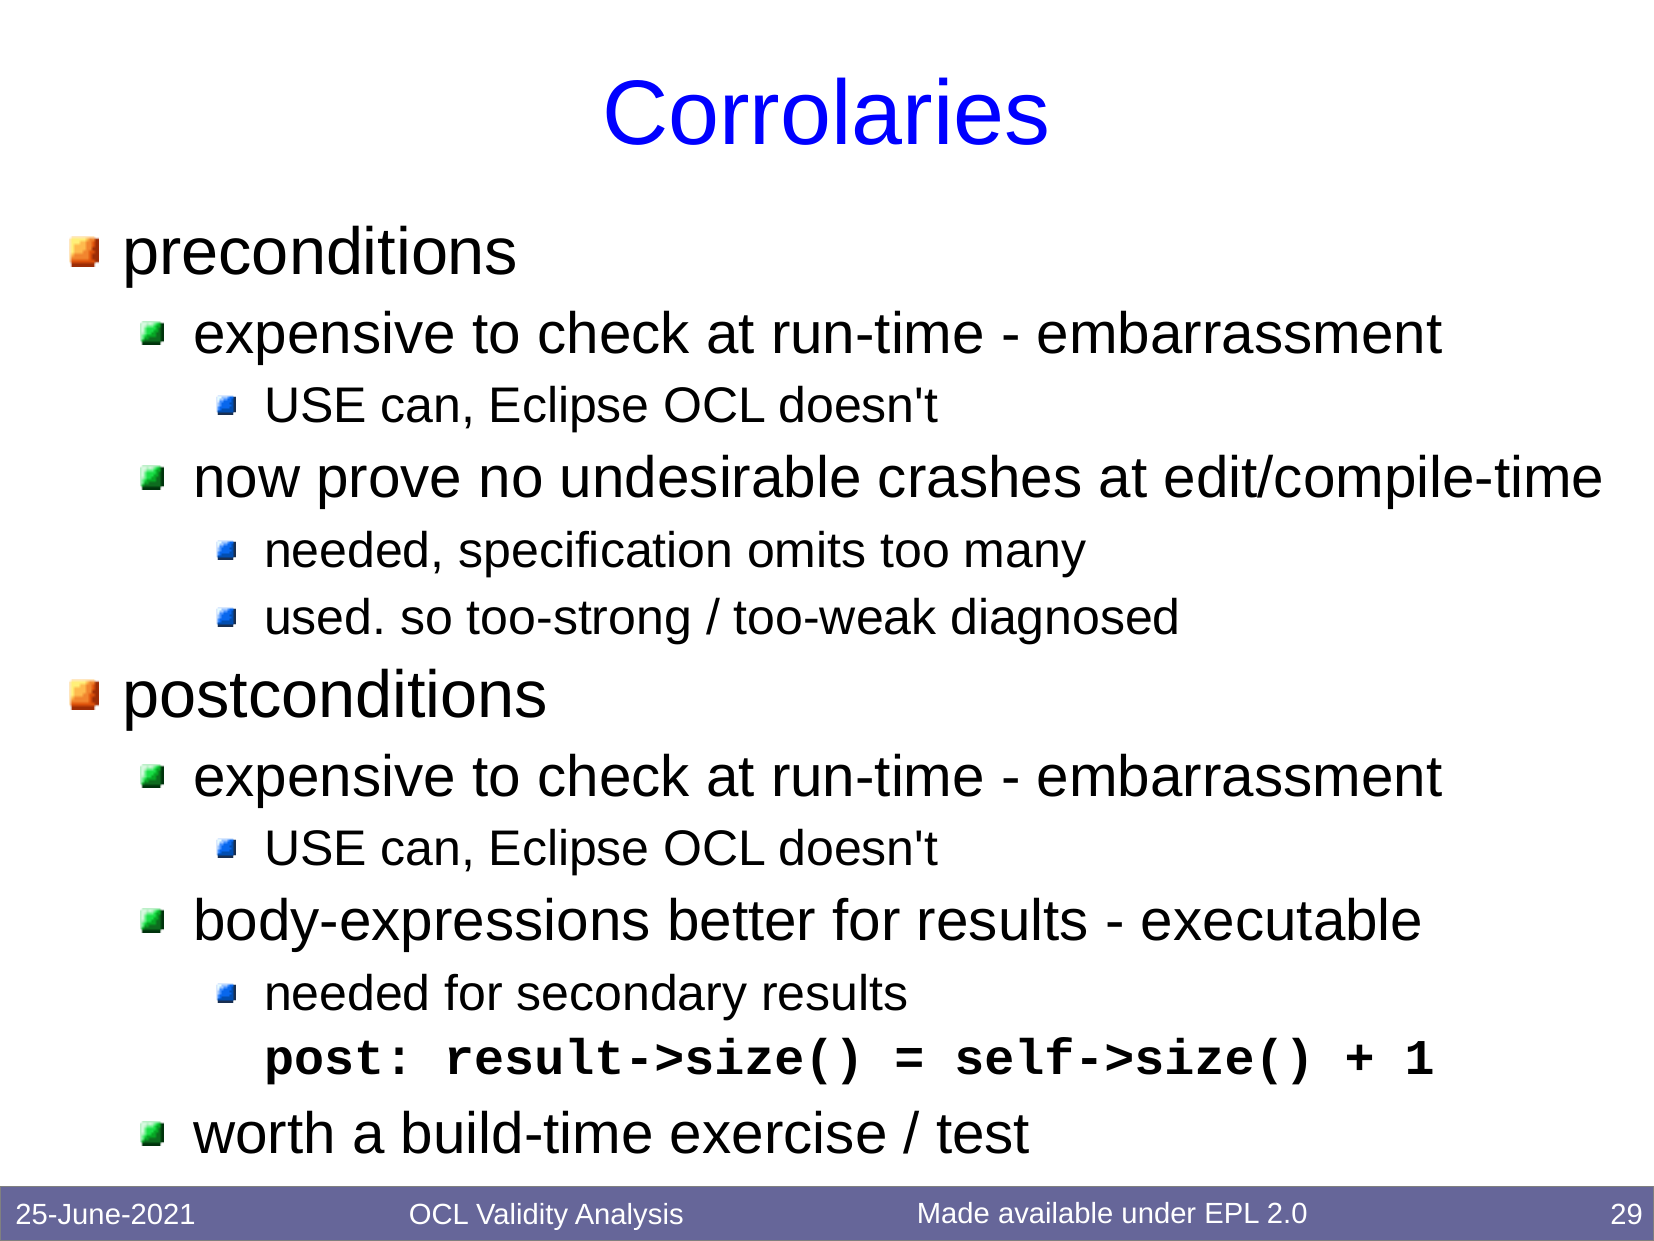

# Corrolaries
preconditions
expensive to check at run-time - embarrassment
USE can, Eclipse OCL doesn't
now prove no undesirable crashes at edit/compile-time
needed, specification omits too many
used. so too-strong / too-weak diagnosed
postconditions
expensive to check at run-time - embarrassment
USE can, Eclipse OCL doesn't
body-expressions better for results - executable
needed for secondary results
post: result->size() = self->size() + 1
worth a build-time exercise / test
25-June-2021
OCL Validity Analysis
29